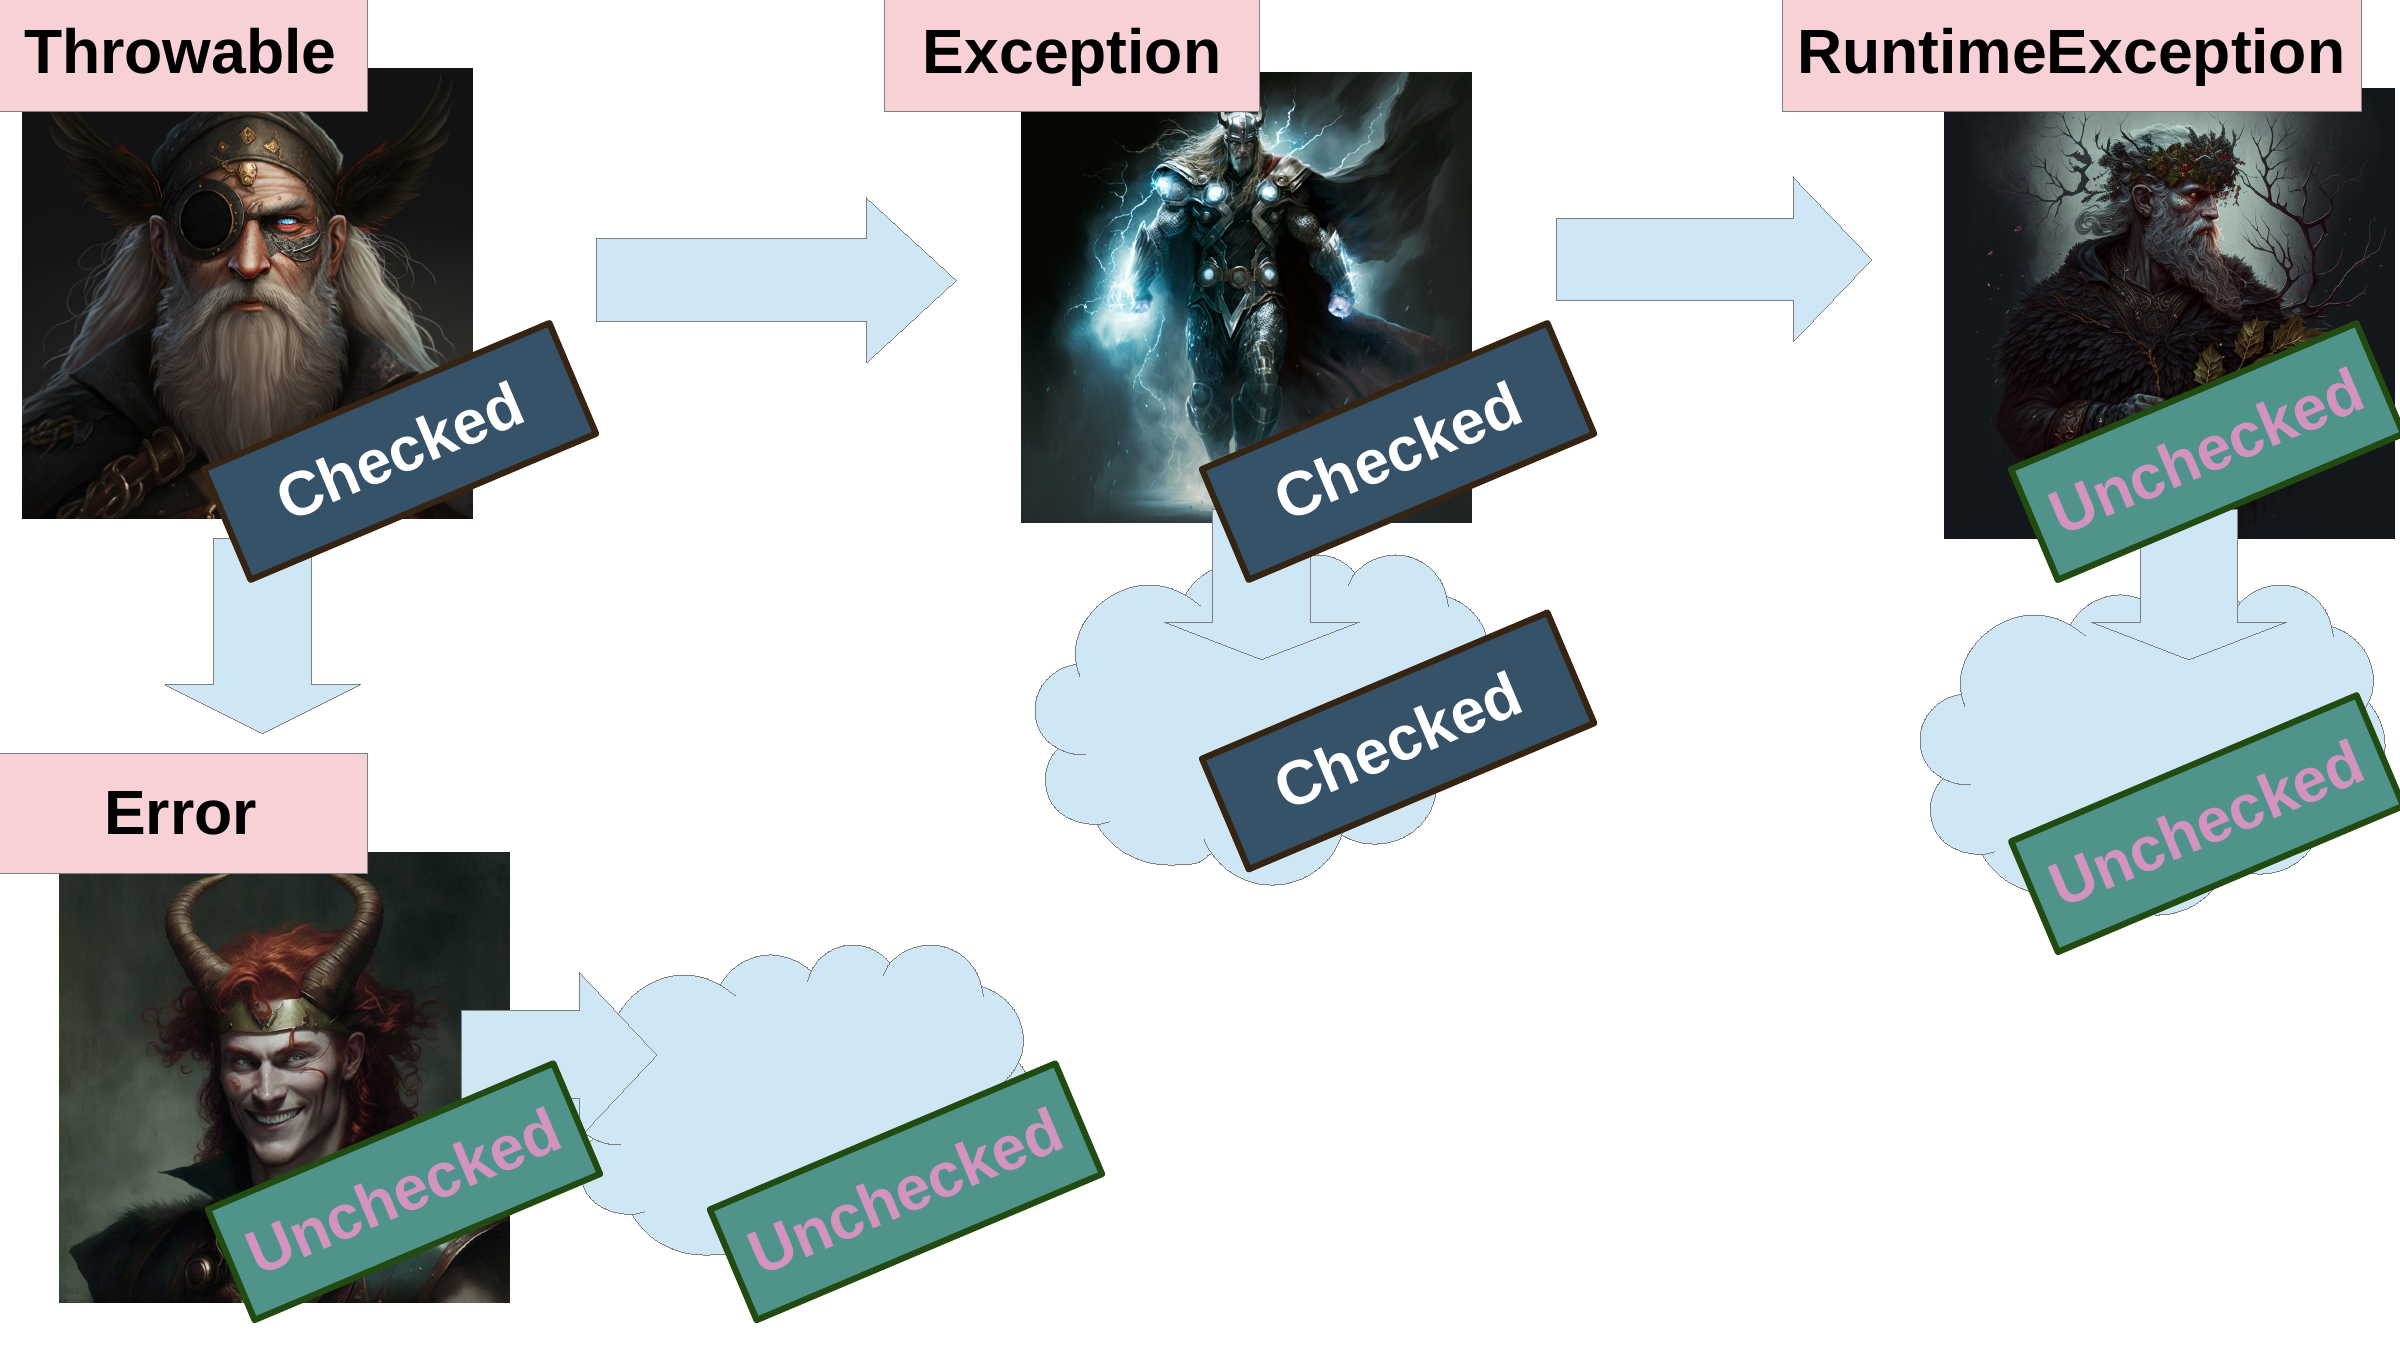

Throwable
Exception
RuntimeException
Checked
Checked
Unchecked
Checked
Error
Unchecked
Unchecked
Unchecked